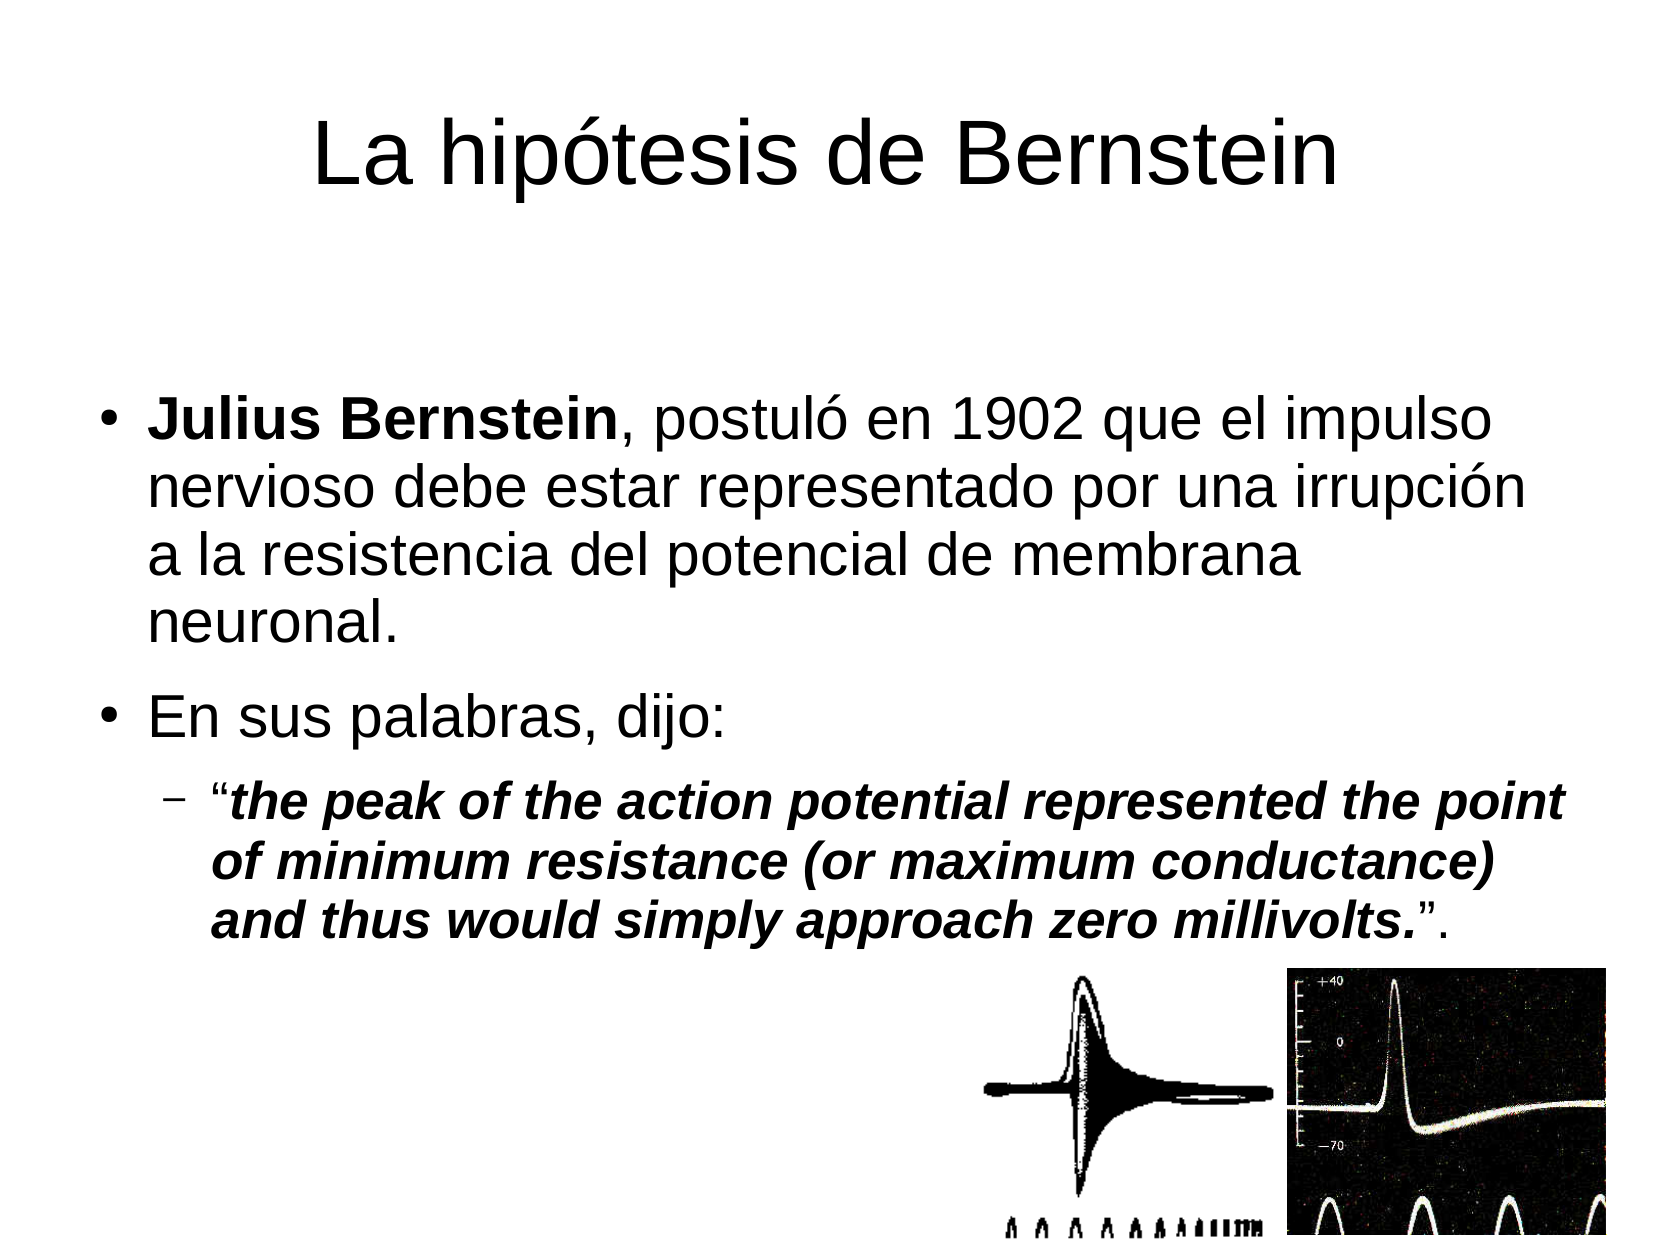

# La hipótesis de Bernstein
Julius Bernstein, postuló en 1902 que el impulso nervioso debe estar representado por una irrupción a la resistencia del potencial de membrana neuronal.
En sus palabras, dijo:
“the peak of the action potential represented the point of minimum resistance (or maximum conductance) and thus would simply approach zero millivolts.”.